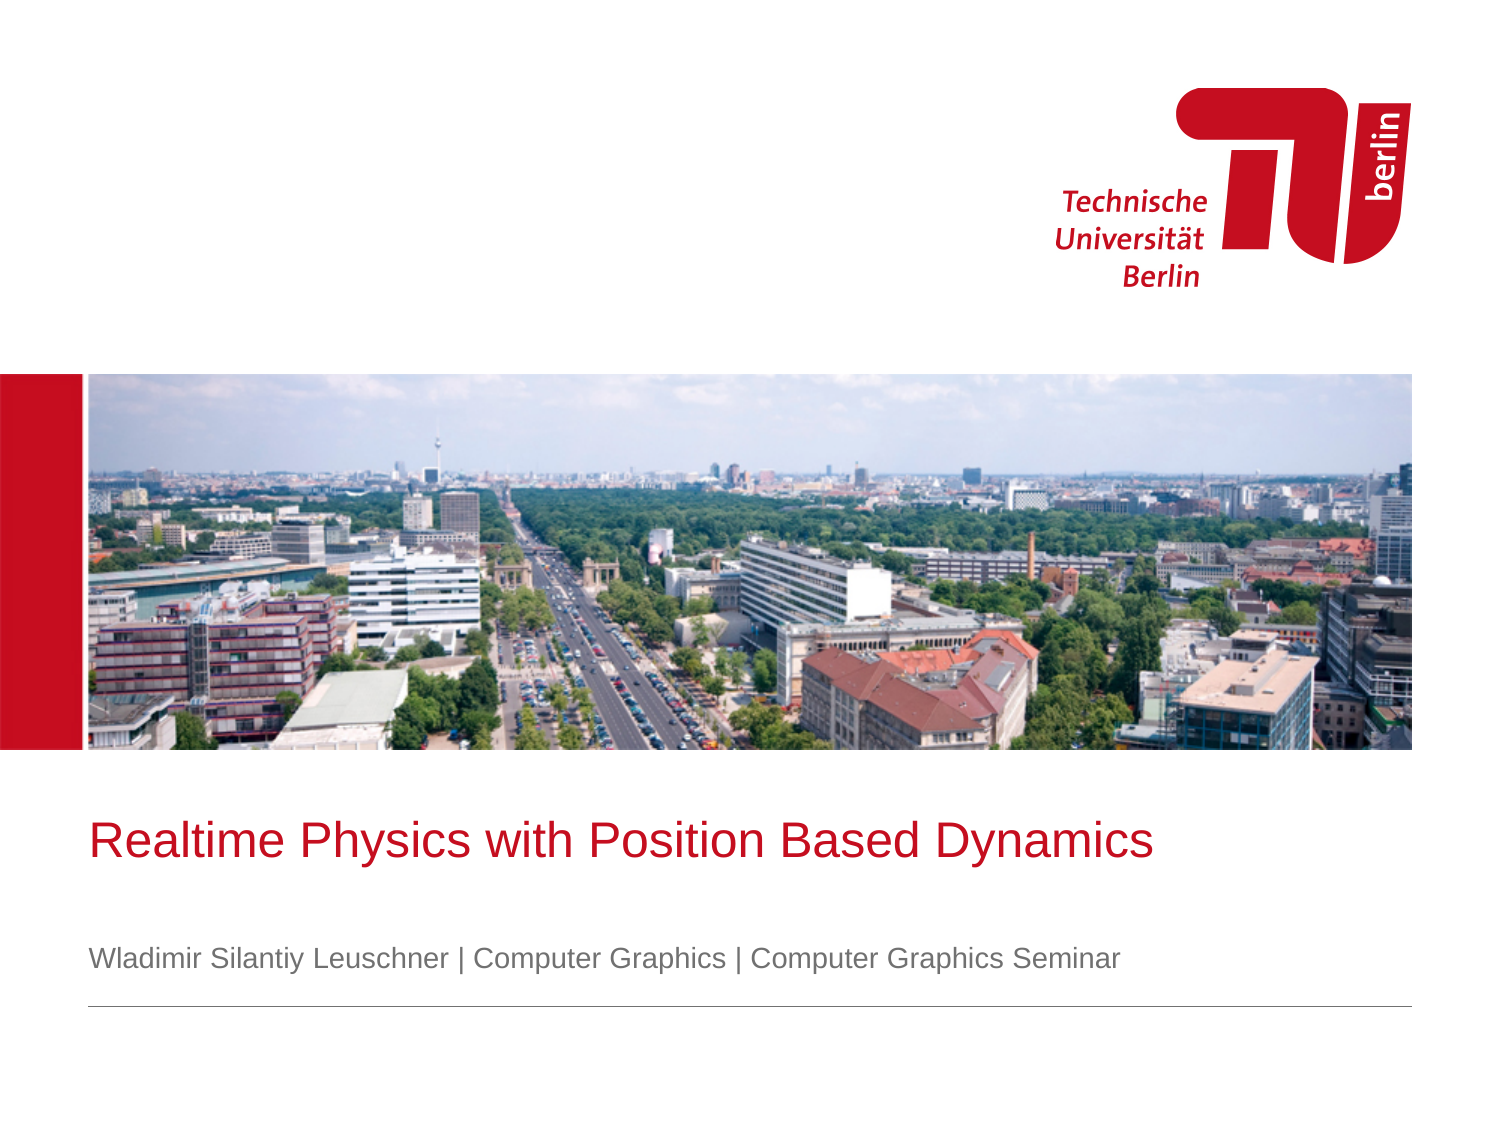

# Realtime Physics with Position Based Dynamics
Wladimir Silantiy Leuschner | Computer Graphics | Computer Graphics Seminar